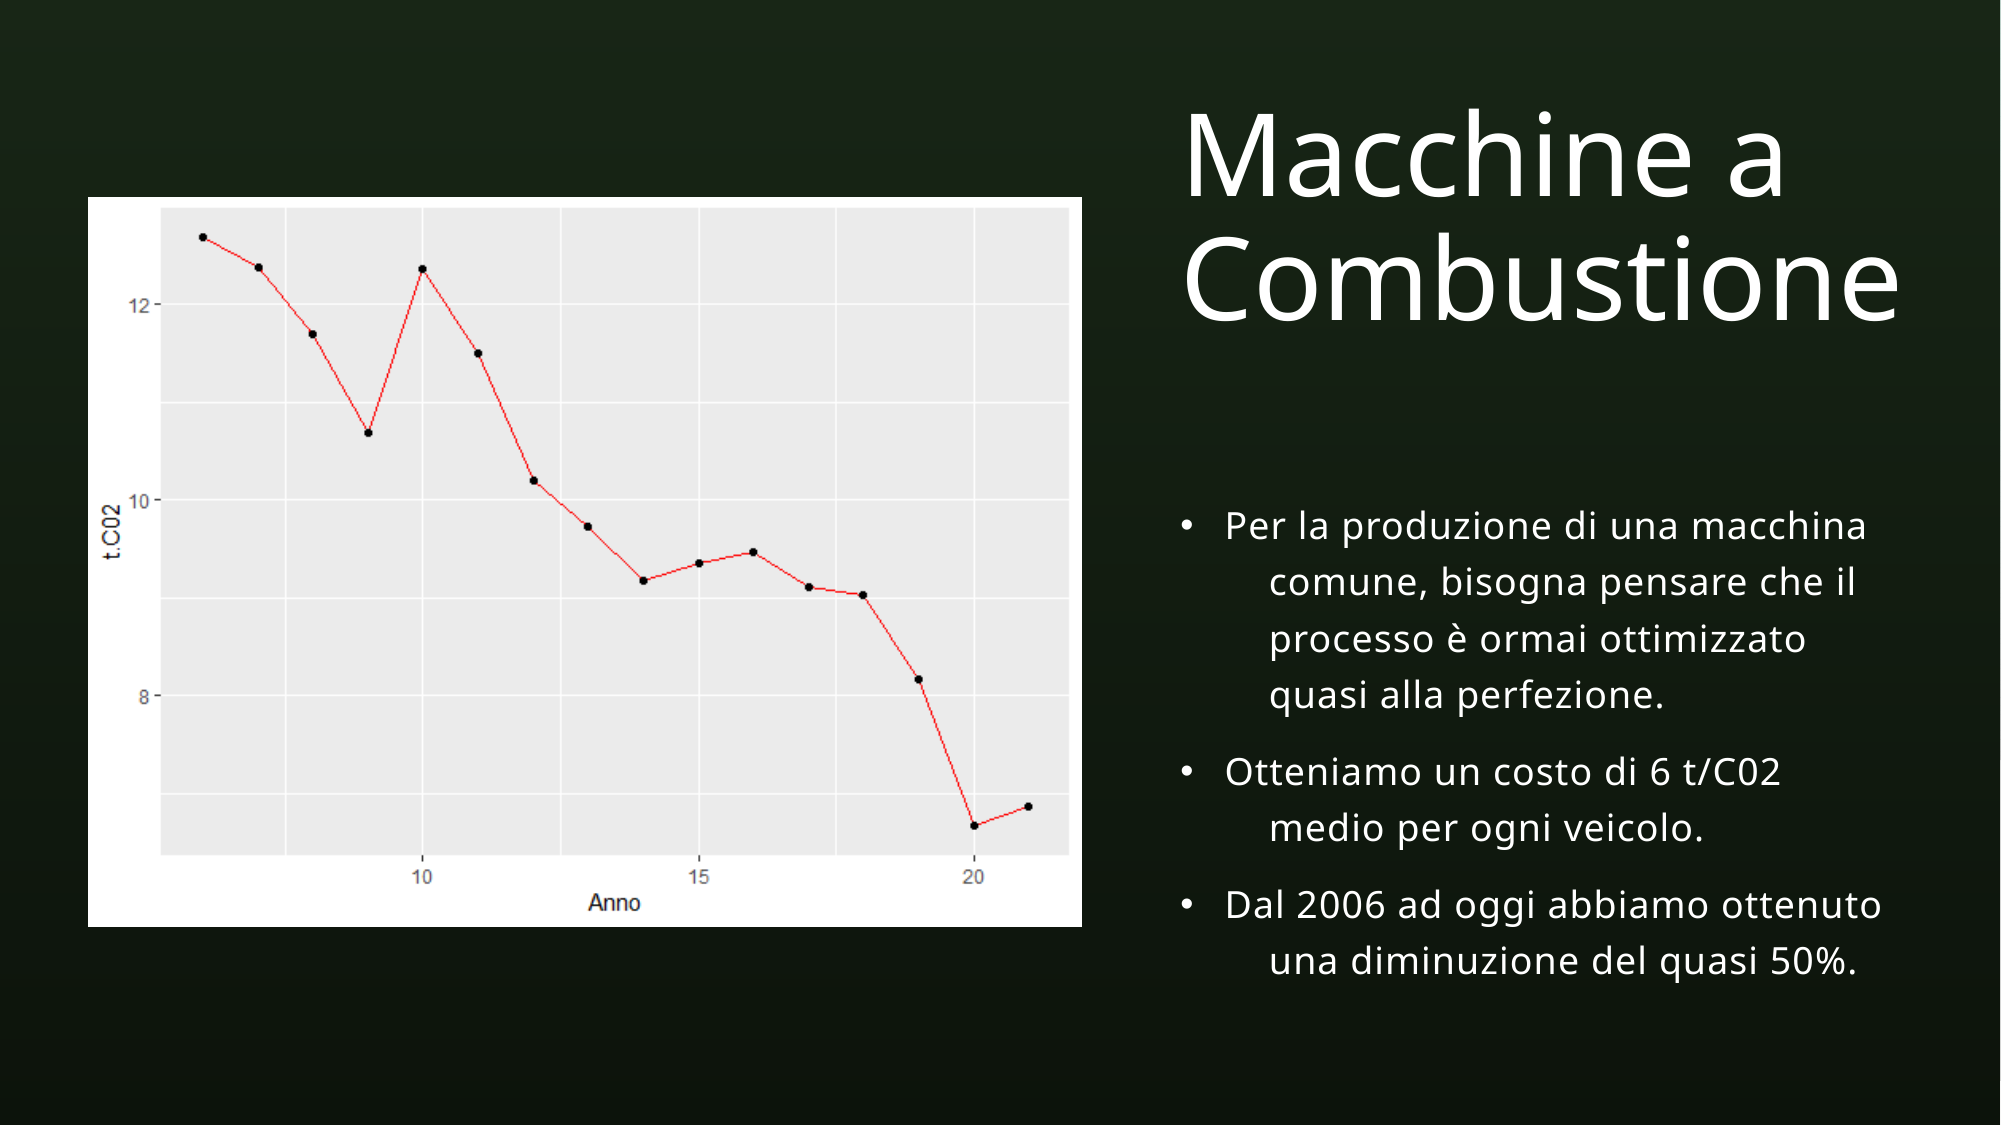

# Macchine a Combustione
Per la produzione di una macchina comune, bisogna pensare che il processo è ormai ottimizzato quasi alla perfezione.
Otteniamo un costo di 6 t/C02 medio per ogni veicolo.
Dal 2006 ad oggi abbiamo ottenuto una diminuzione del quasi 50%.